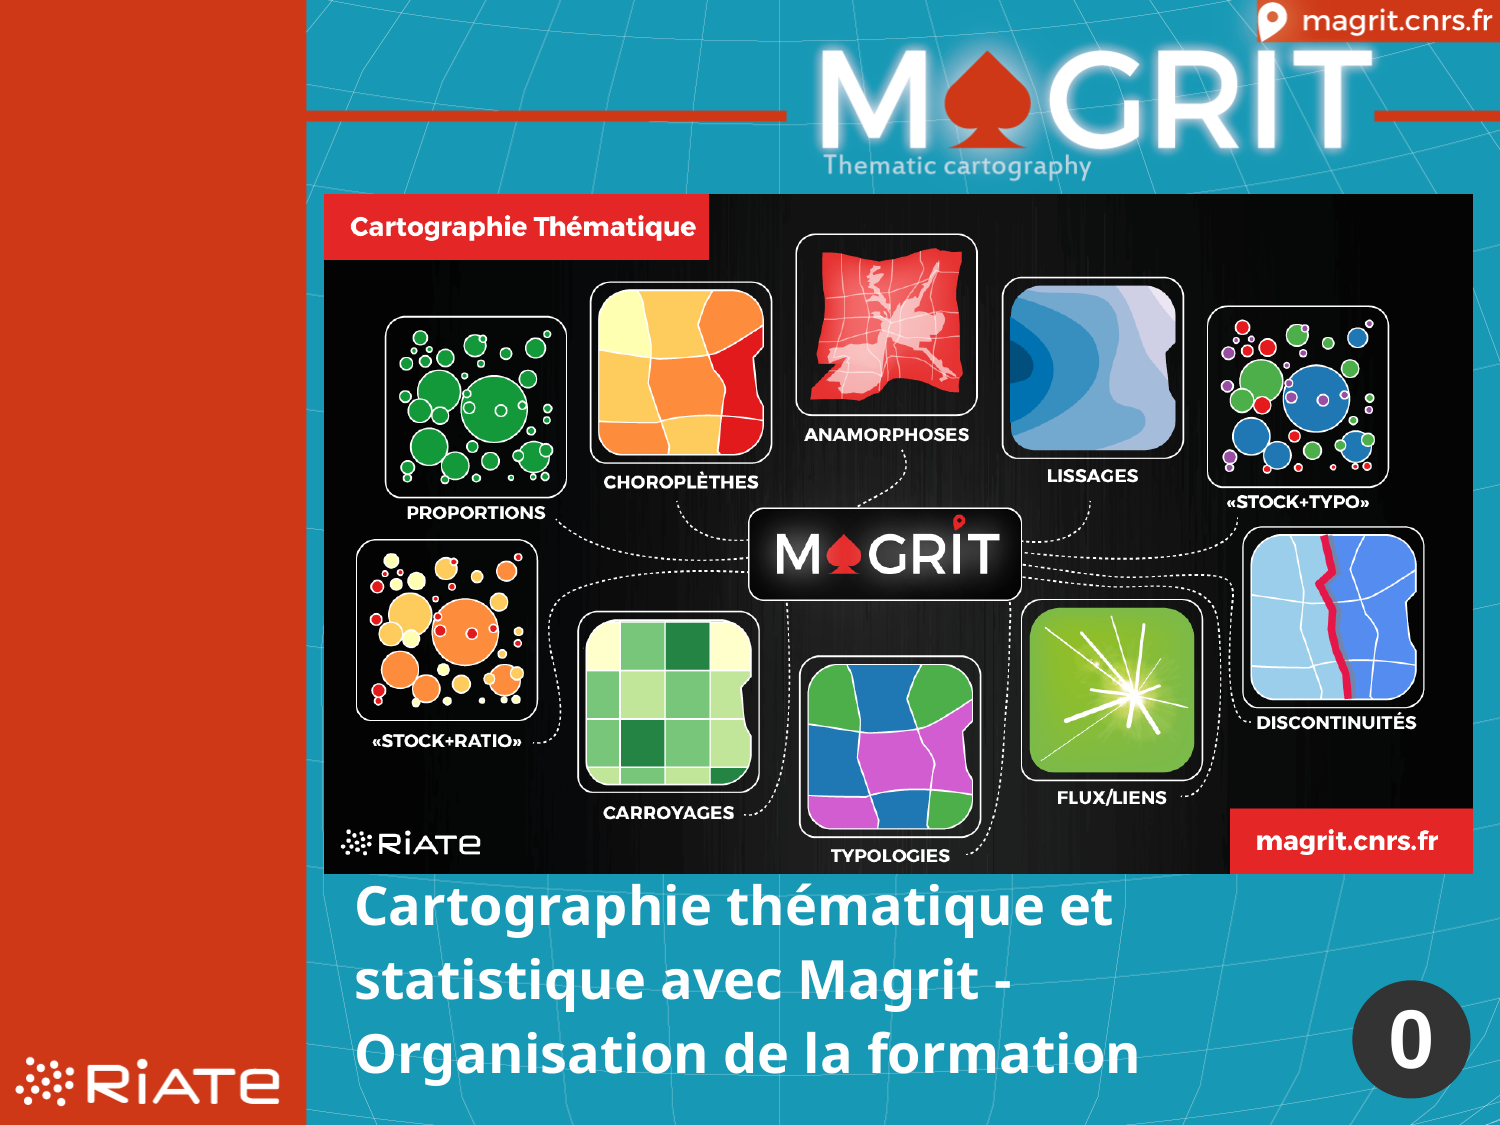

Nicolas LAMBERT & Matthieu VIRY
à Lilles, 13 décembre 2017
# Cartographie thématique et statistique avec Magrit - Organisation de la formation
0